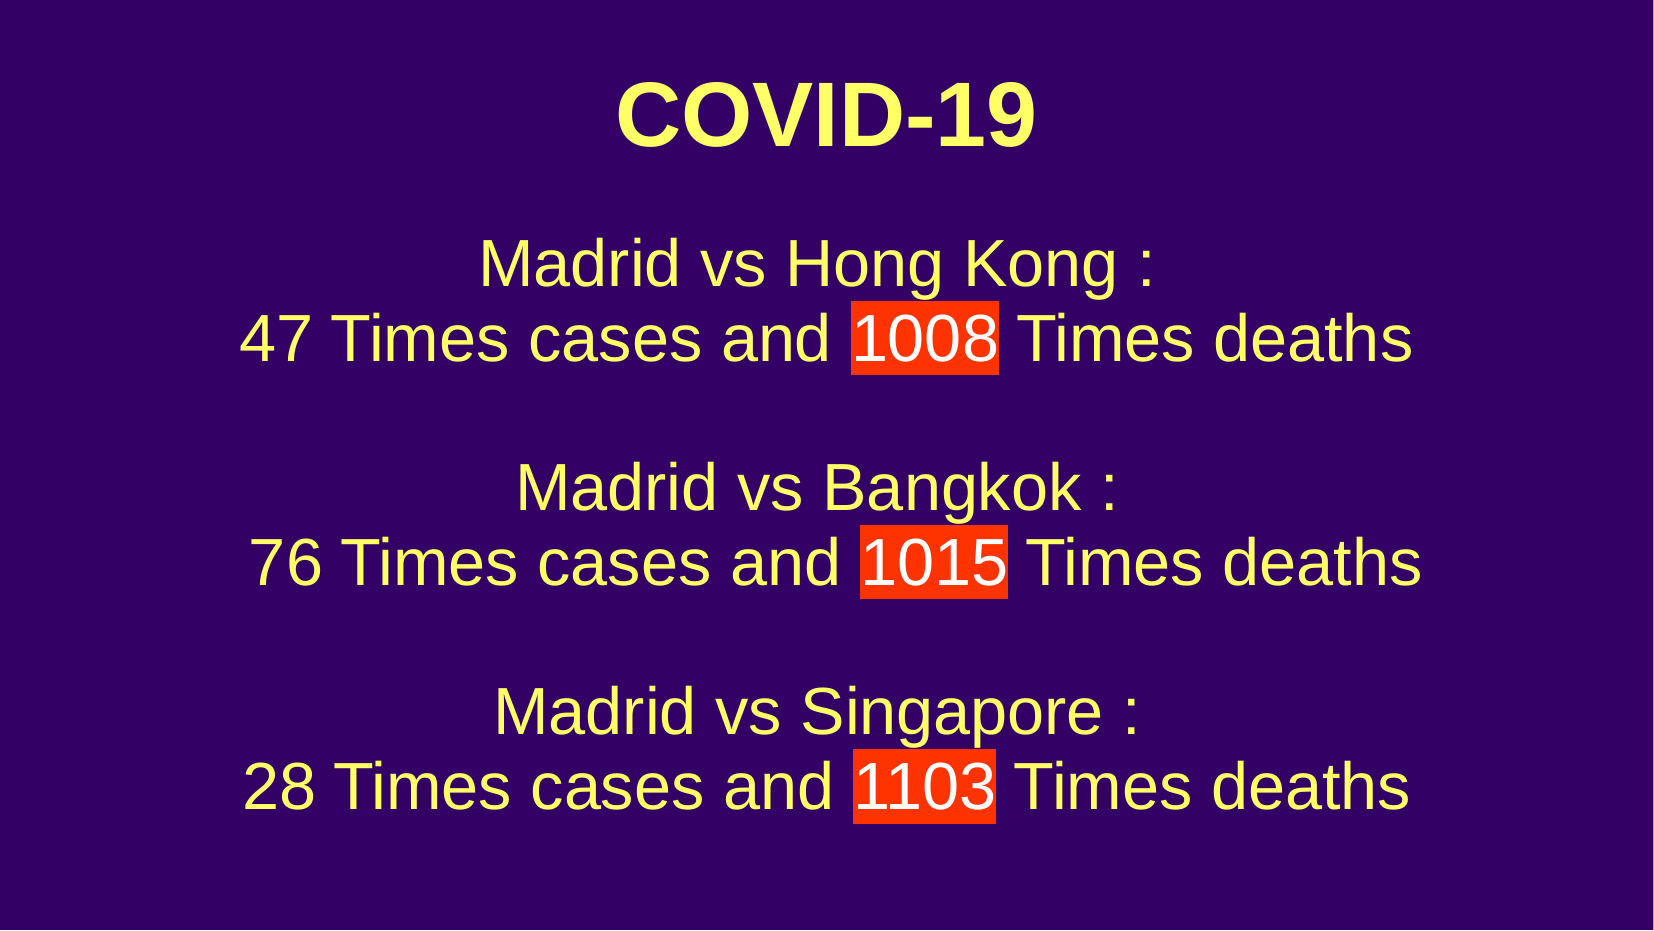

# COVID-19
Madrid vs Hong Kong :
47 Times cases and 1008 Times deaths
Madrid vs Bangkok :
 76 Times cases and 1015 Times deaths
Madrid vs Singapore :
28 Times cases and 1103 Times deaths